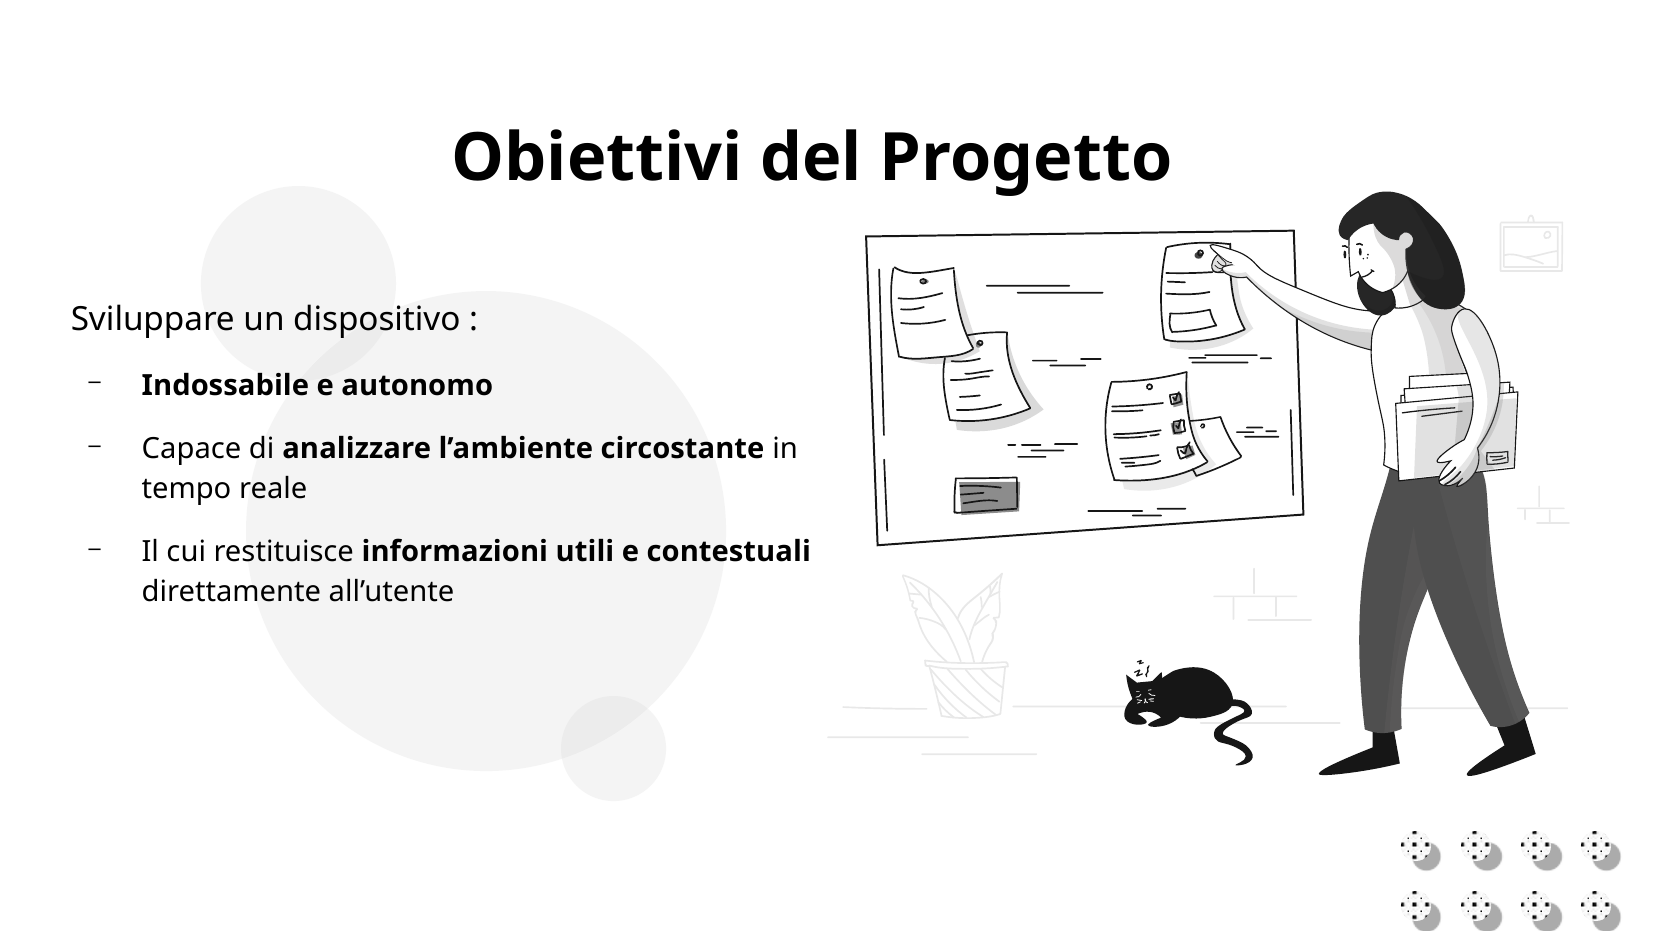

# Obiettivi del Progetto
Sviluppare un dispositivo :
Indossabile e autonomo
Capace di analizzare l’ambiente circostante in tempo reale
Il cui restituisce informazioni utili e contestuali direttamente all’utente